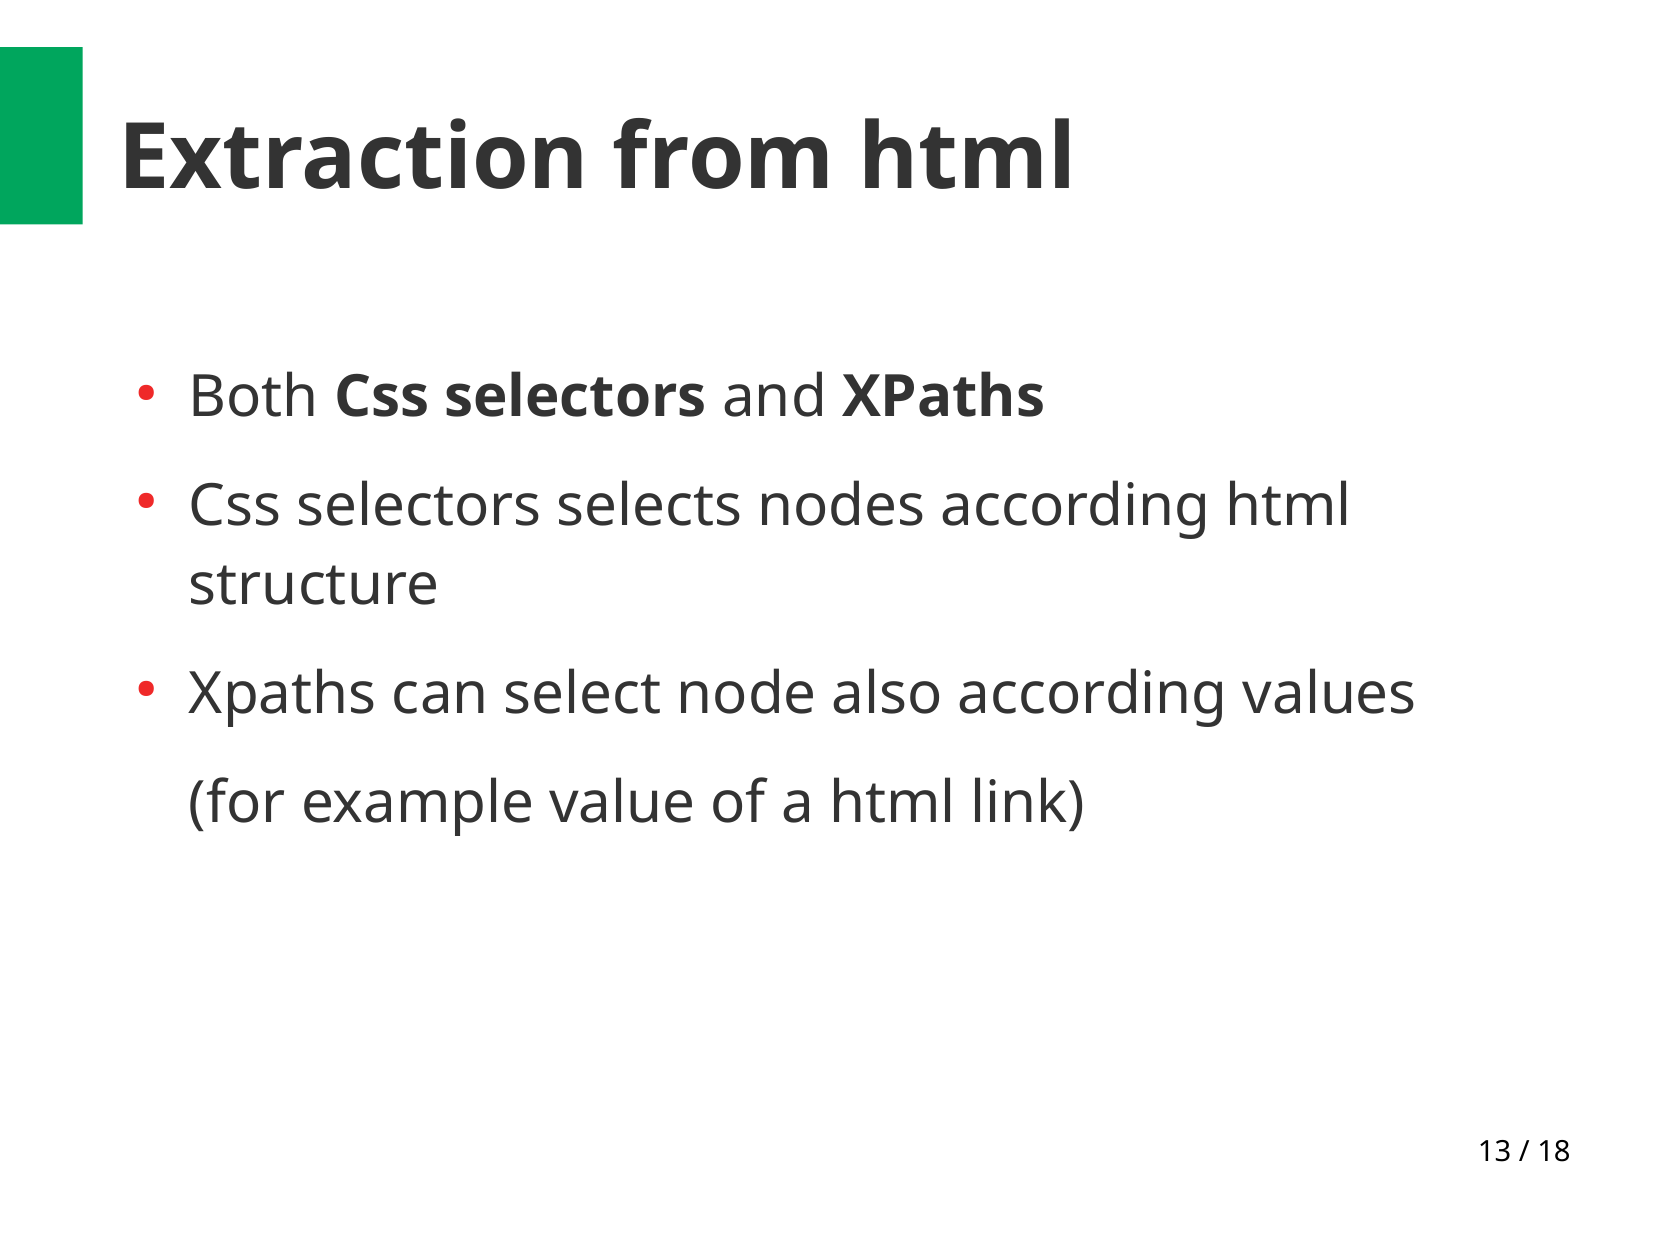

# Extraction from html
Both Css selectors and XPaths
Css selectors selects nodes according html structure
Xpaths can select node also according values
(for example value of a html link)
13